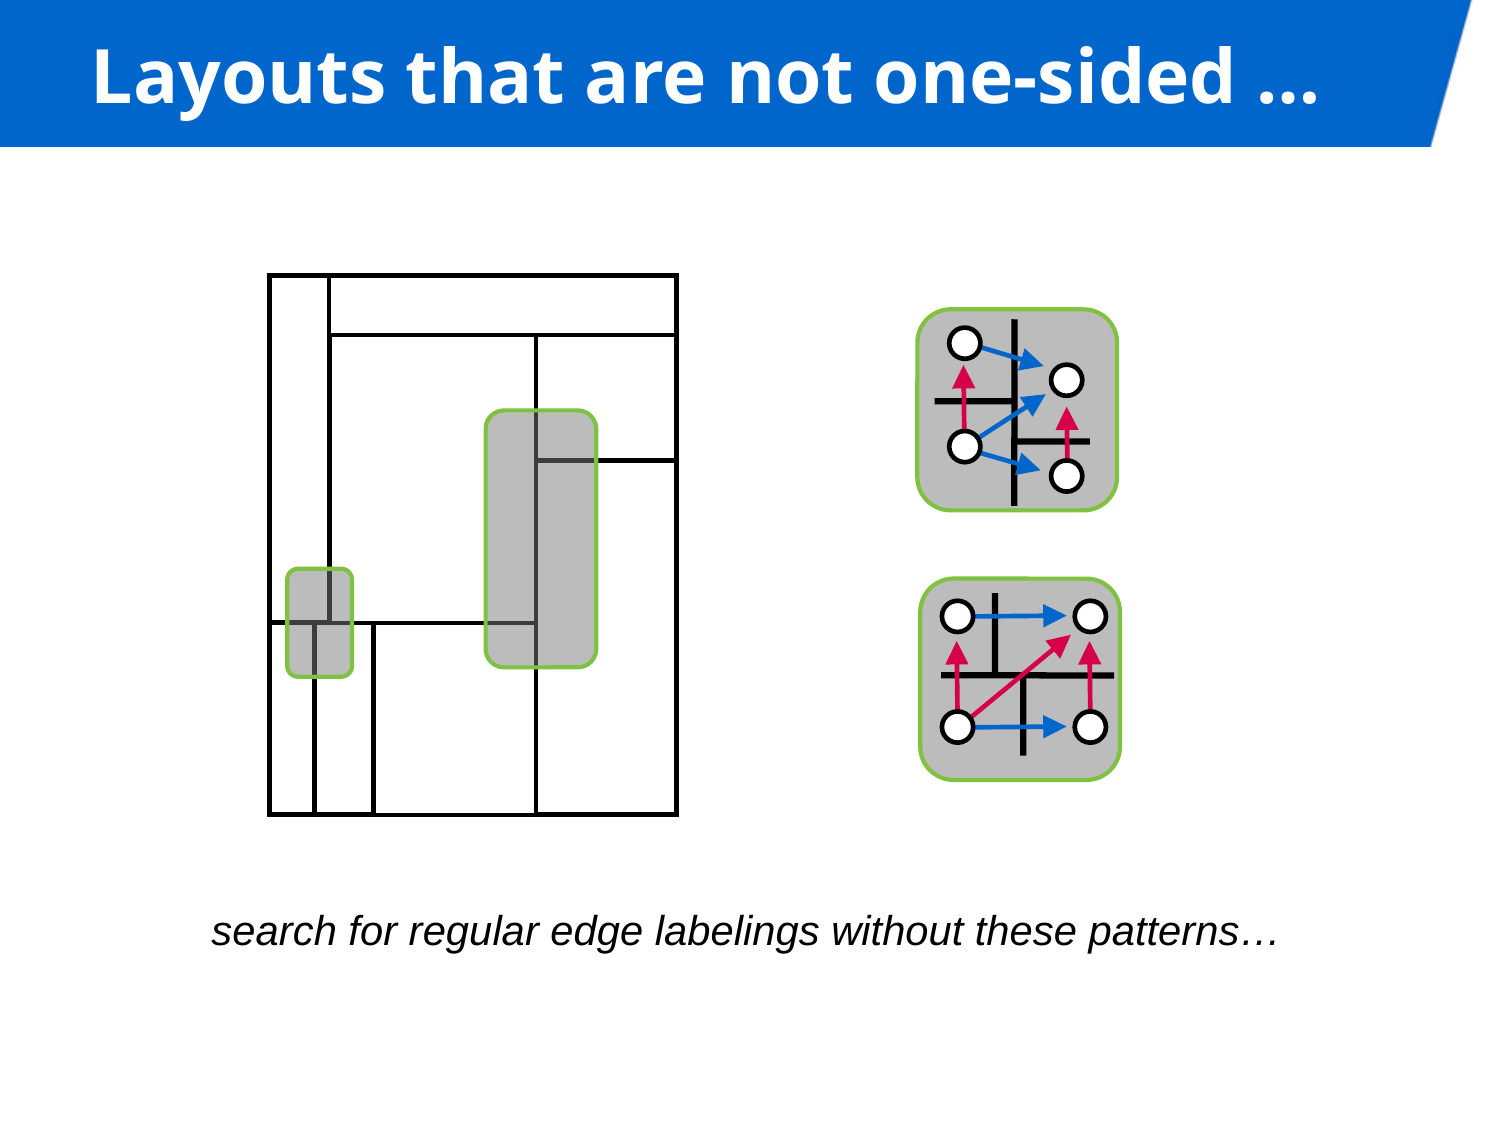

# Layouts that are not one-sided …
search for regular edge labelings without these patterns…